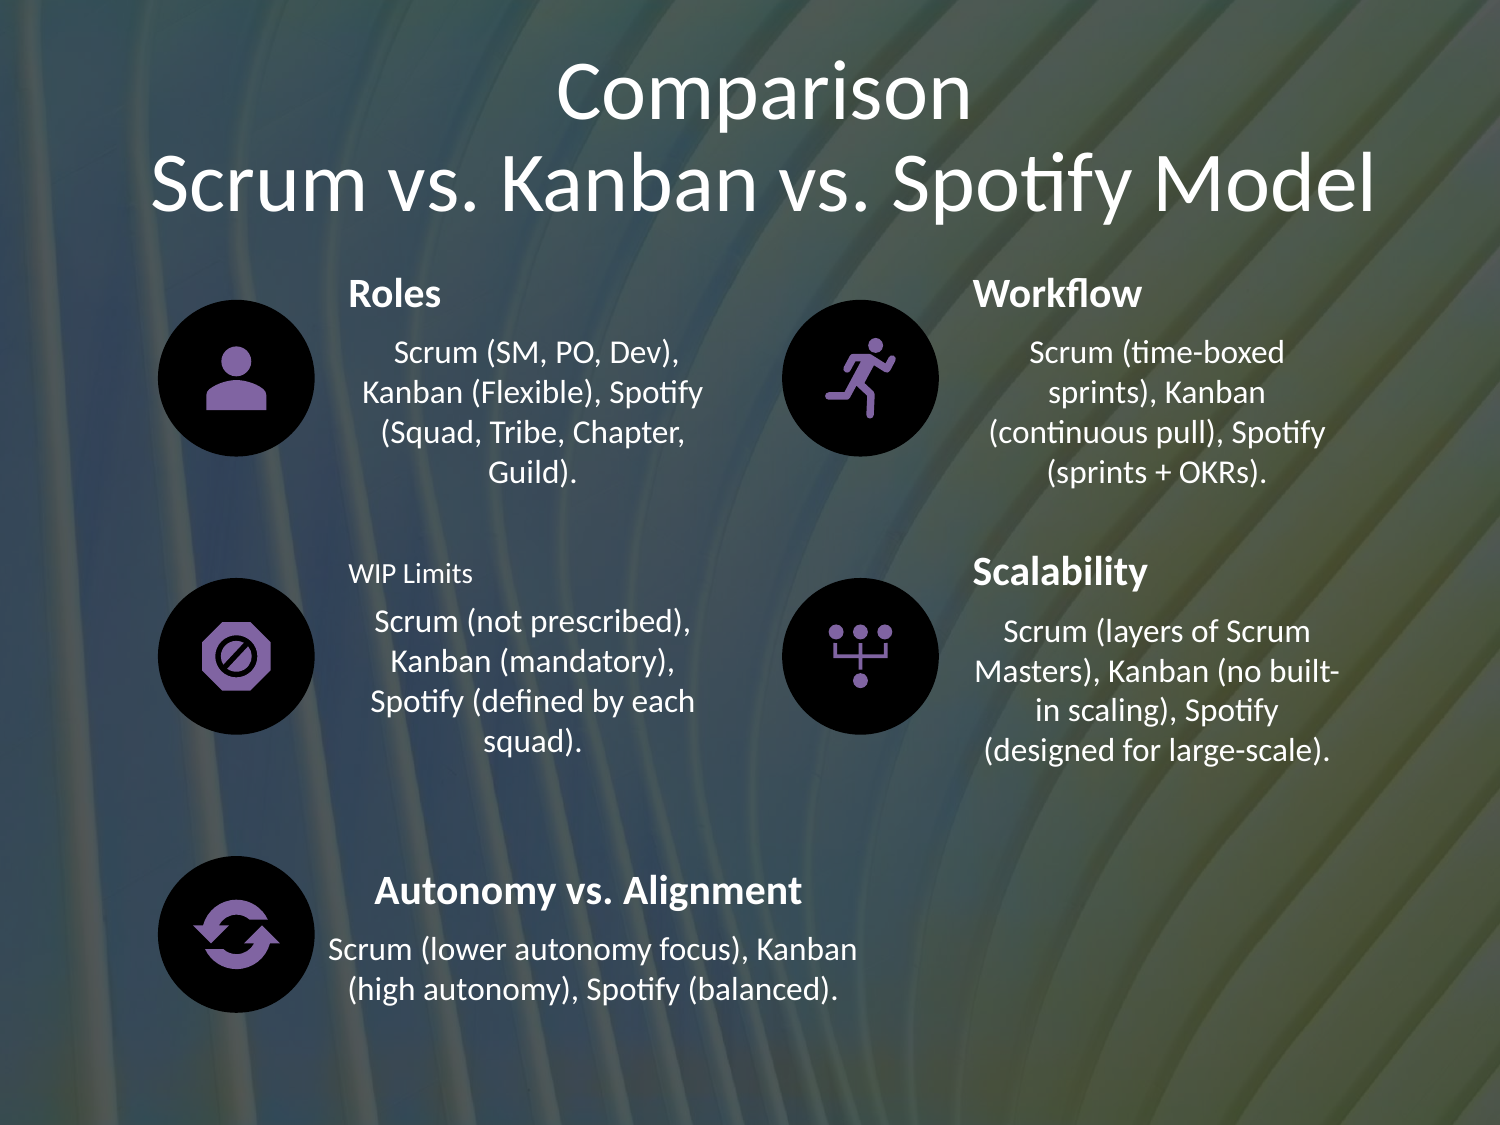

# Comparison Scrum vs. Kanban vs. Spotify Model
Roles
 Scrum (SM, PO, Dev), Kanban (Flexible), Spotify (Squad, Tribe, Chapter, Guild).
Workflow
Scrum (time-boxed sprints), Kanban (continuous pull), Spotify (sprints + OKRs).
WIP Limits
Scrum (not prescribed), Kanban (mandatory), Spotify (defined by each squad).
Scalability
Scrum (layers of Scrum Masters), Kanban (no built-in scaling), Spotify (designed for large-scale).
Autonomy vs. Alignment
Scrum (lower autonomy focus), Kanban (high autonomy), Spotify (balanced).